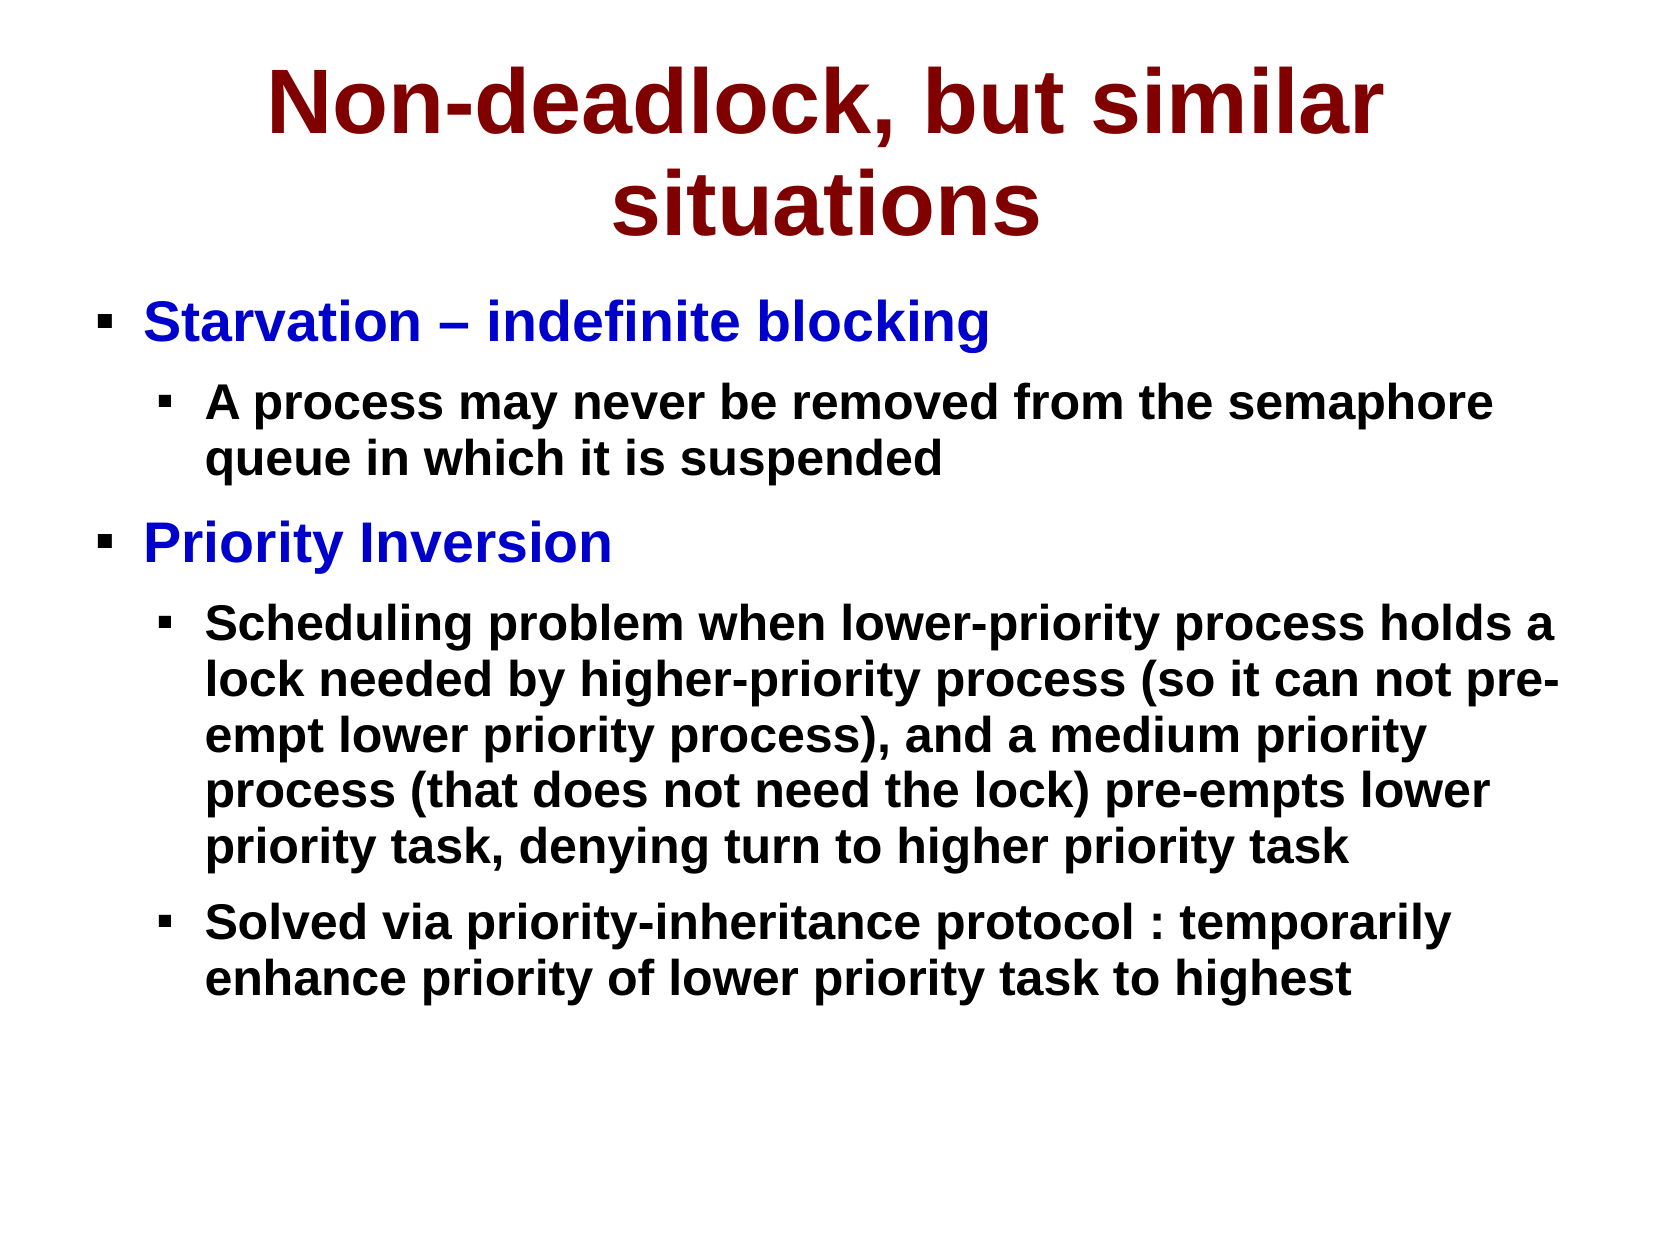

# Non-deadlock, but similar situations
Starvation – indefinite blocking
A process may never be removed from the semaphore queue in which it is suspended
Priority Inversion
Scheduling problem when lower-priority process holds a lock needed by higher-priority process (so it can not pre-empt lower priority process), and a medium priority process (that does not need the lock) pre-empts lower priority task, denying turn to higher priority task
Solved via priority-inheritance protocol : temporarily enhance priority of lower priority task to highest